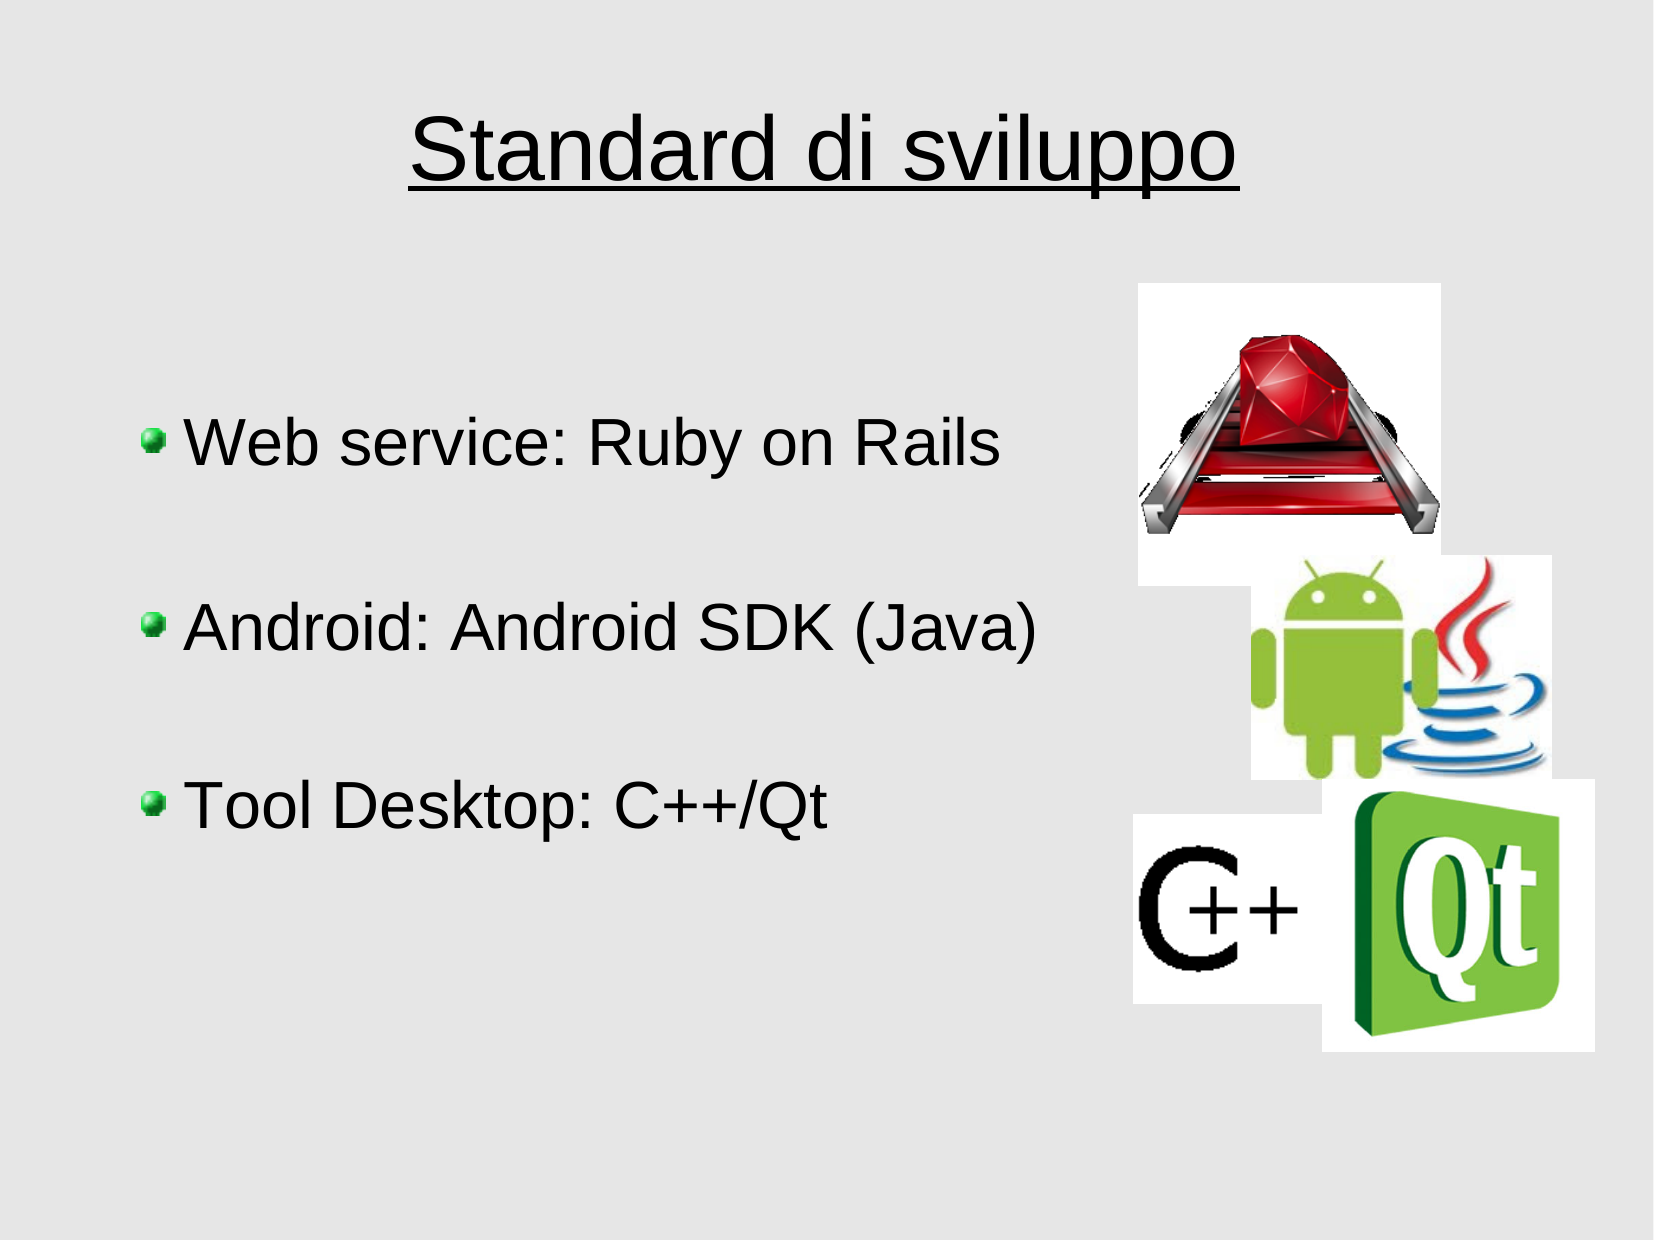

# Standard di sviluppo
 Web service: Ruby on Rails
 Android: Android SDK (Java)
 Tool Desktop: C++/Qt